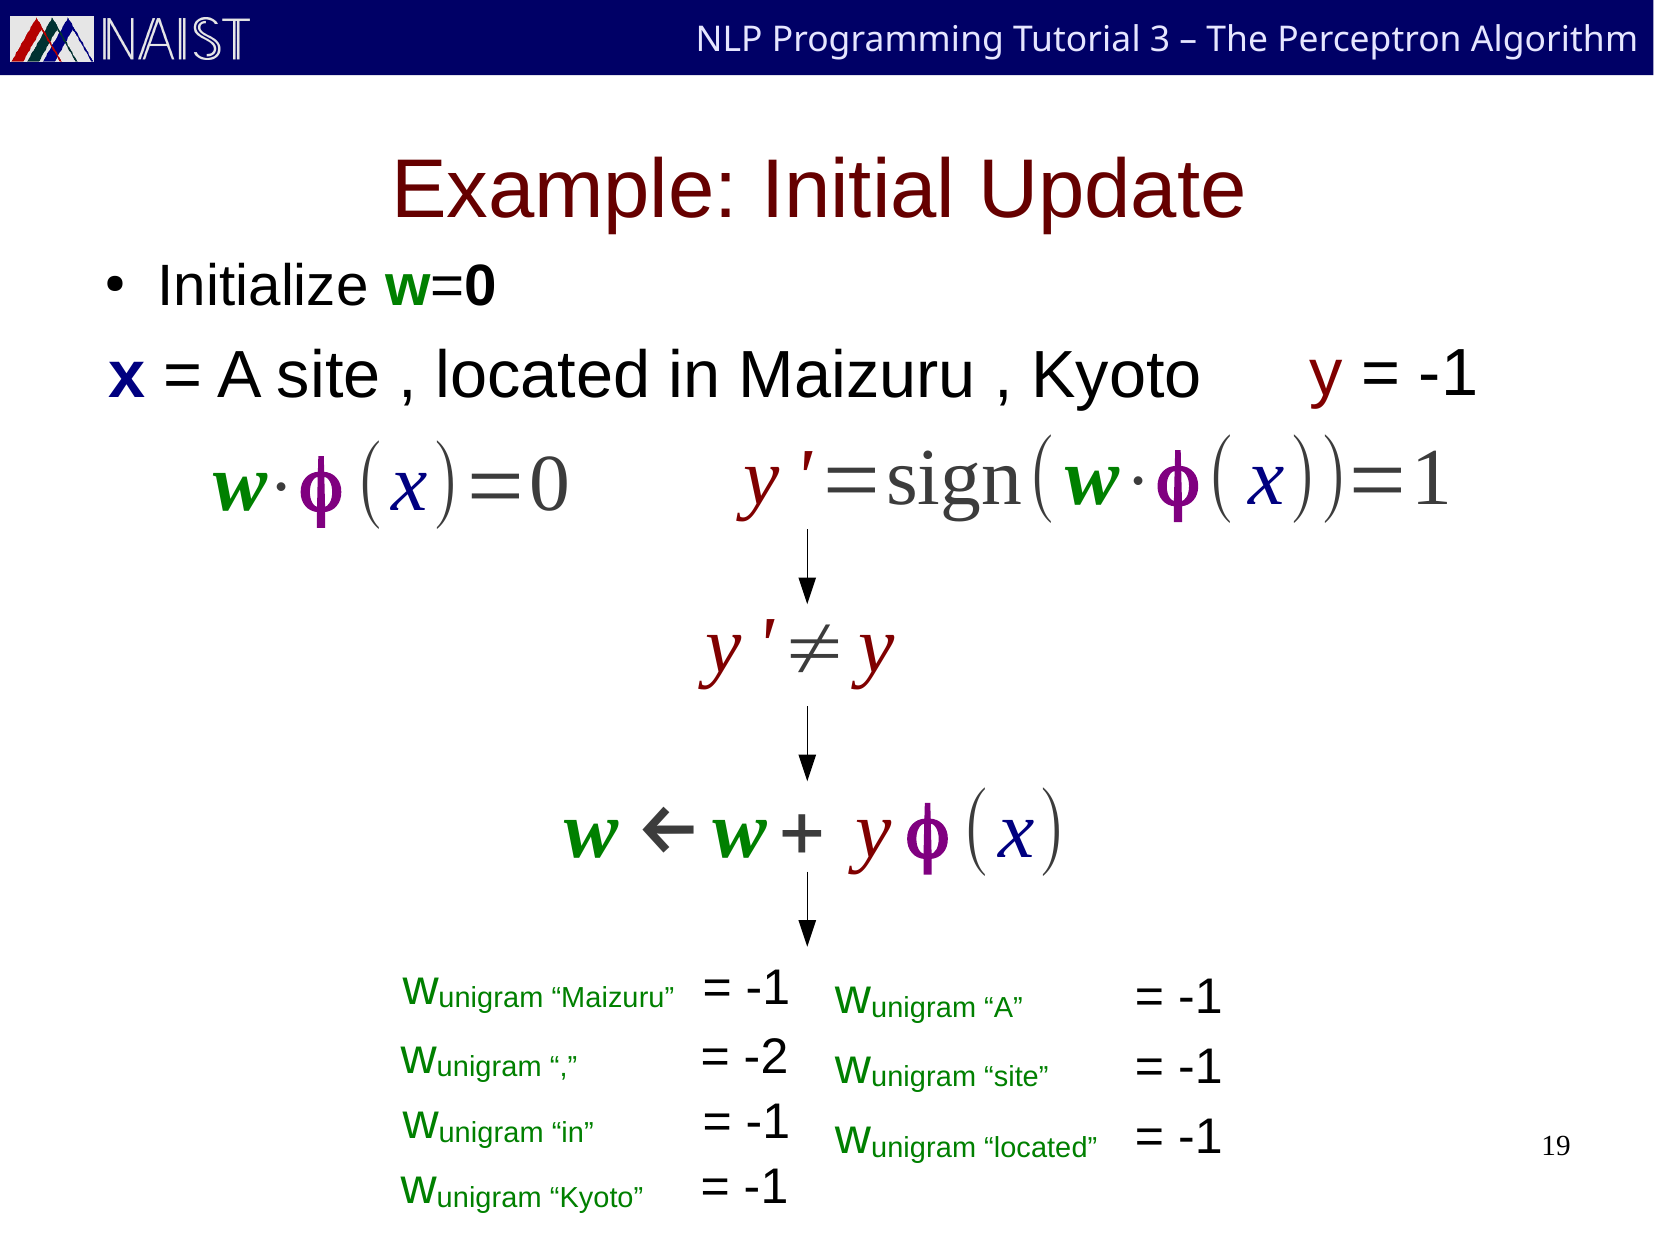

# Example: Initial Update
Initialize w=0
y = -1
x = A site , located in Maizuru , Kyoto
wunigram “Maizuru” 	= -1
wunigram “A”		= -1
wunigram “,” 		= -2
wunigram “site”		= -1
wunigram “in” 		= -1
wunigram “located”	= -1
19
wunigram “Kyoto” 	= -1